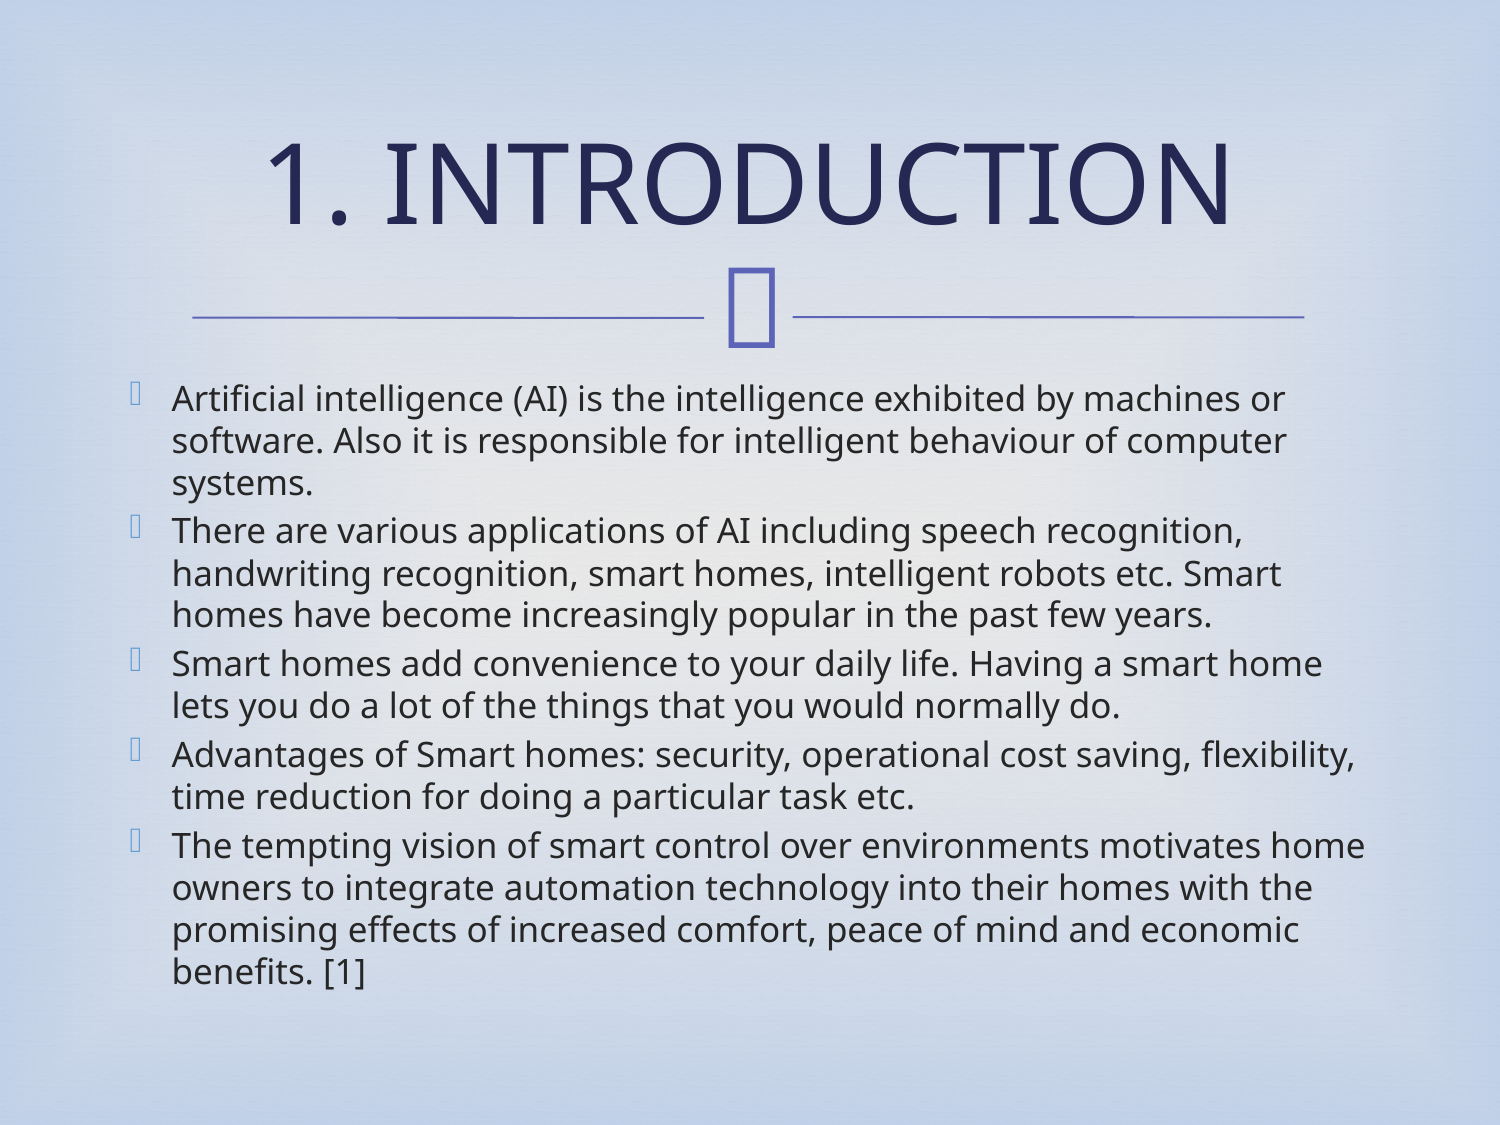

1. INTRODUCTION
# Artificial intelligence (AI) is the intelligence exhibited by machines or software. Also it is responsible for intelligent behaviour of computer systems.
There are various applications of AI including speech recognition, handwriting recognition, smart homes, intelligent robots etc. Smart homes have become increasingly popular in the past few years.
Smart homes add convenience to your daily life. Having a smart home lets you do a lot of the things that you would normally do.
Advantages of Smart homes: security, operational cost saving, flexibility, time reduction for doing a particular task etc.
The tempting vision of smart control over environments motivates home owners to integrate automation technology into their homes with the promising effects of increased comfort, peace of mind and economic benefits. [1]